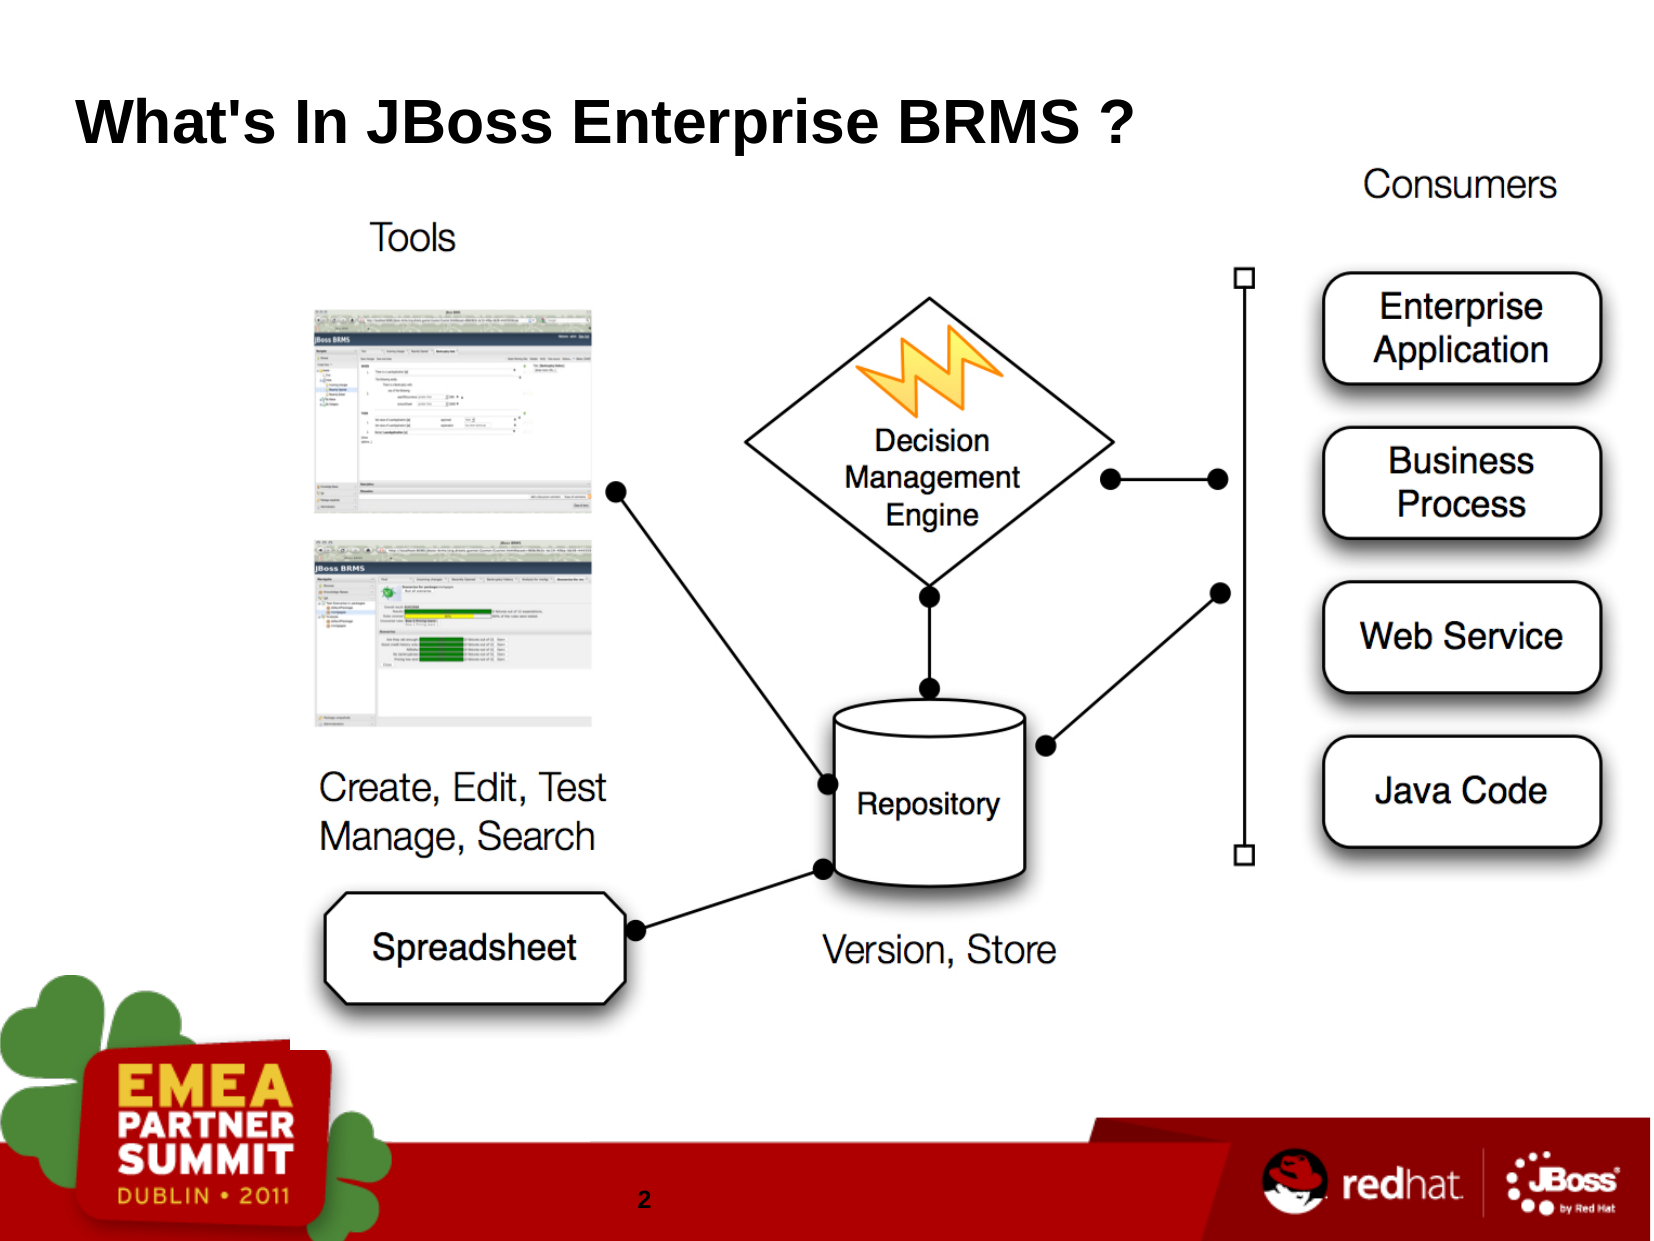

# What's In JBoss Enterprise BRMS ?